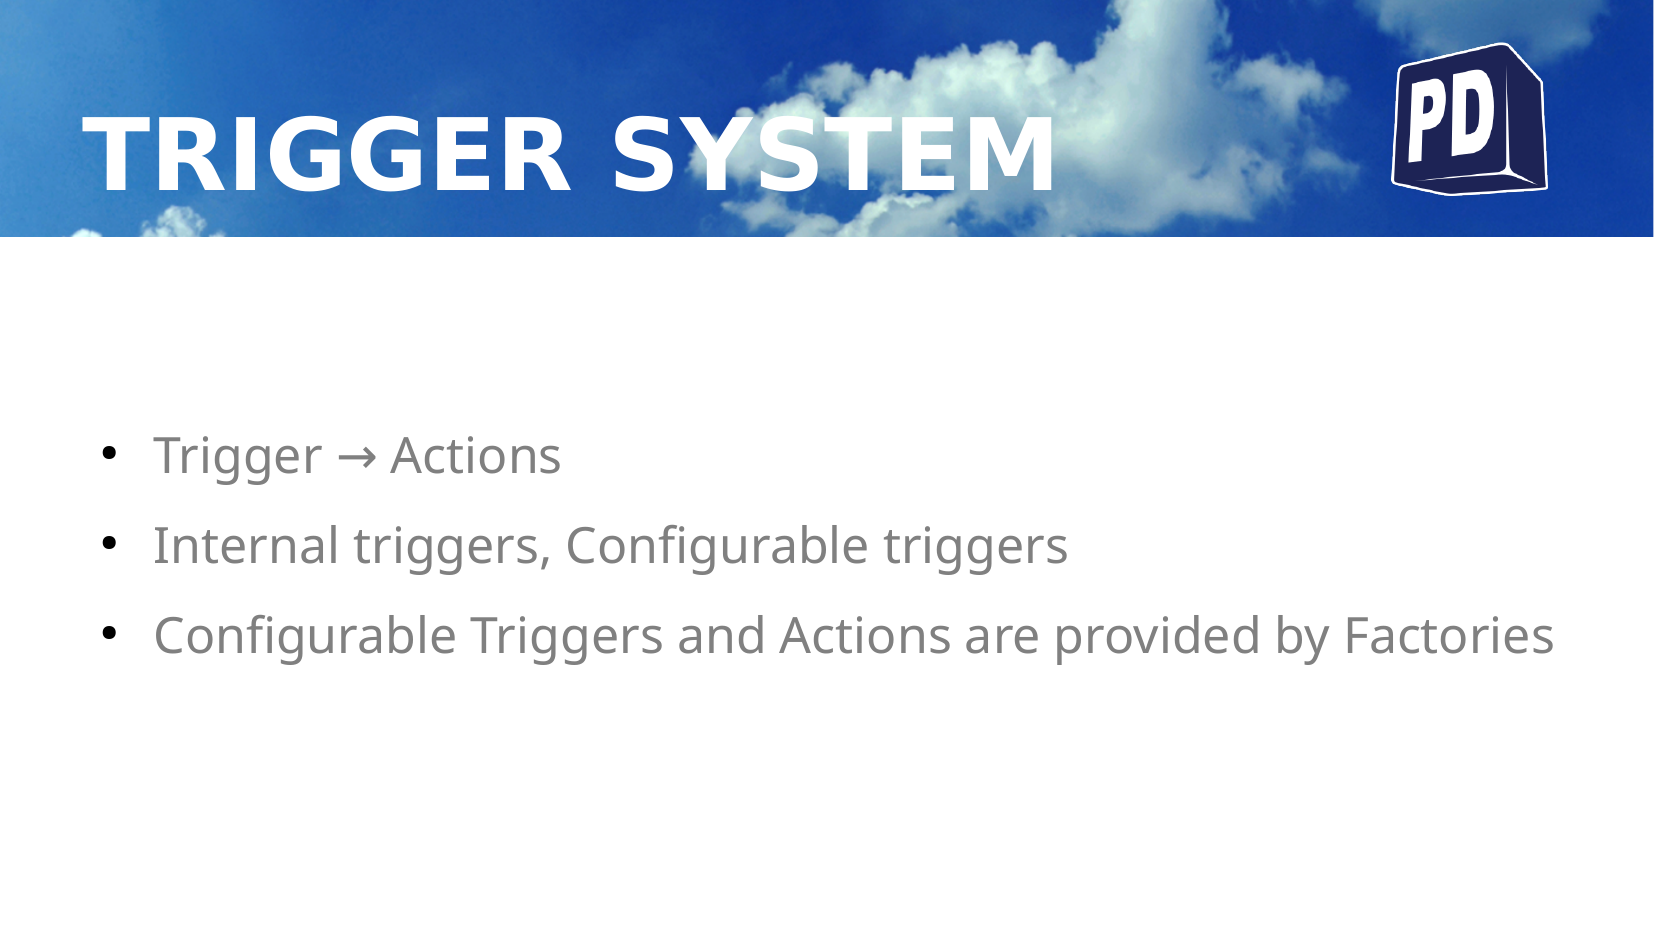

# TRIGGER SYSTEM
Trigger → Actions
Internal triggers, Configurable triggers
Configurable Triggers and Actions are provided by Factories